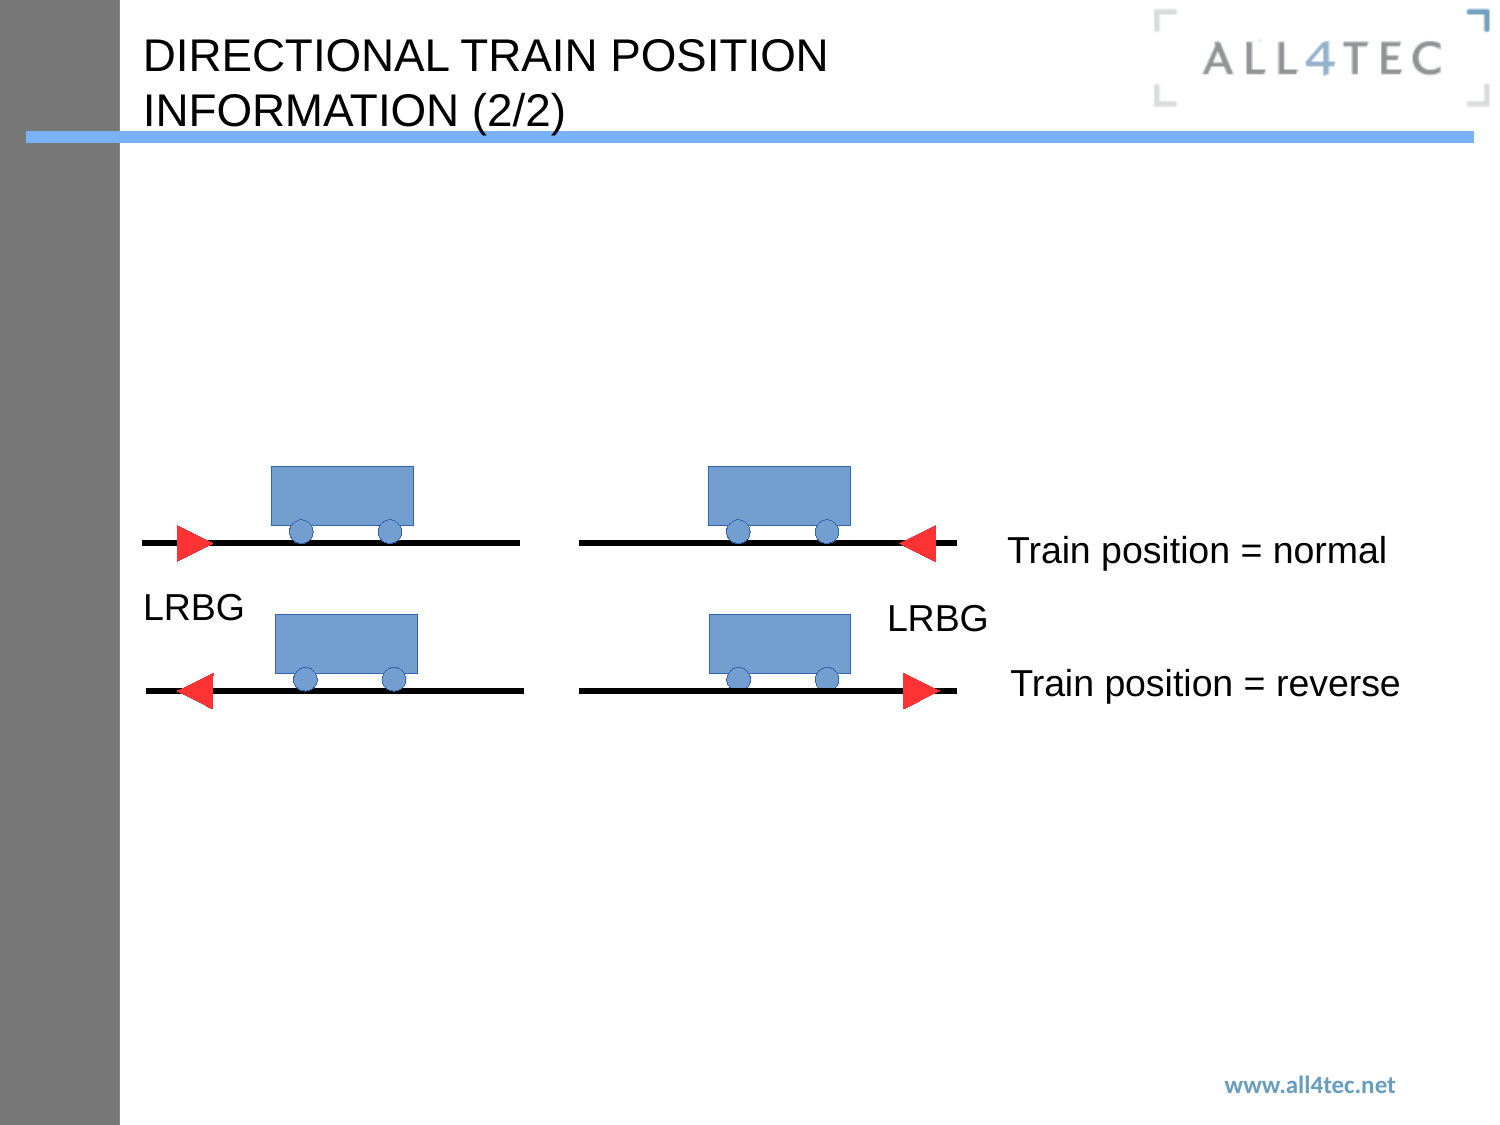

# DIRECTIONAL TRAIN POSITION INFORMATION (2/2)
Train position = normal
LRBG
LRBG
Train position = reverse